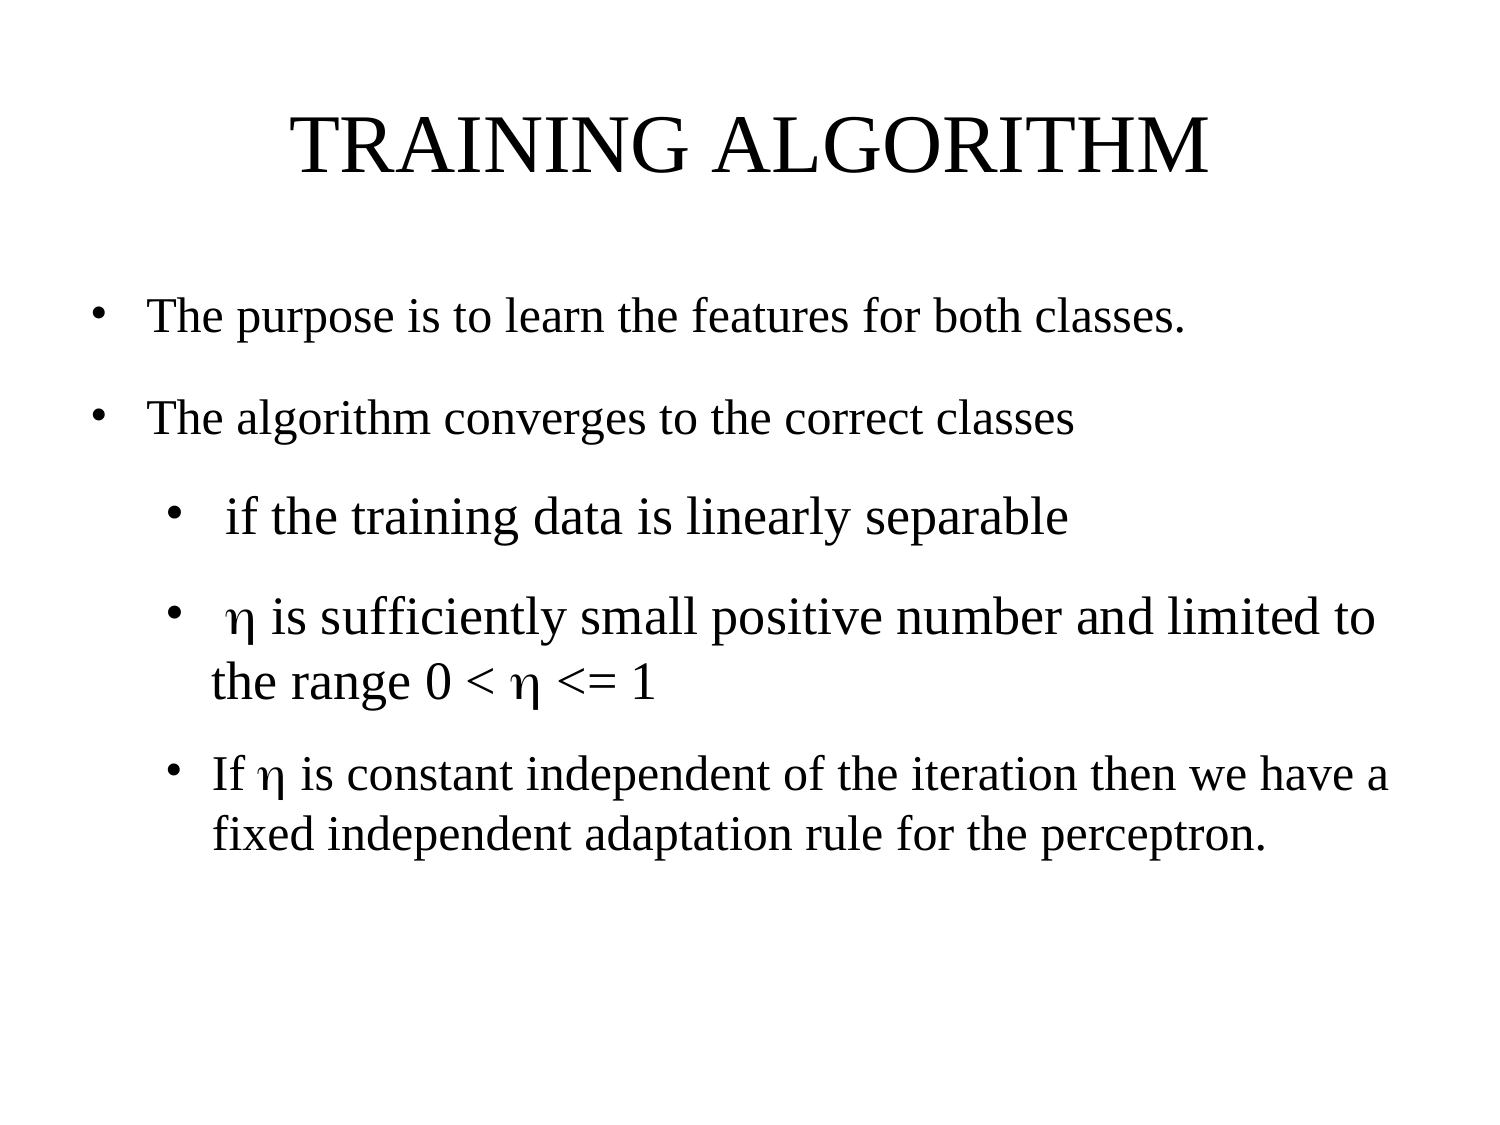

# TRAINING ALGORITHM
The purpose is to learn the features for both classes.
The algorithm converges to the correct classes
 if the training data is linearly separable
  is sufficiently small positive number and limited to the range 0 <  <= 1
If  is constant independent of the iteration then we have a fixed independent adaptation rule for the perceptron.